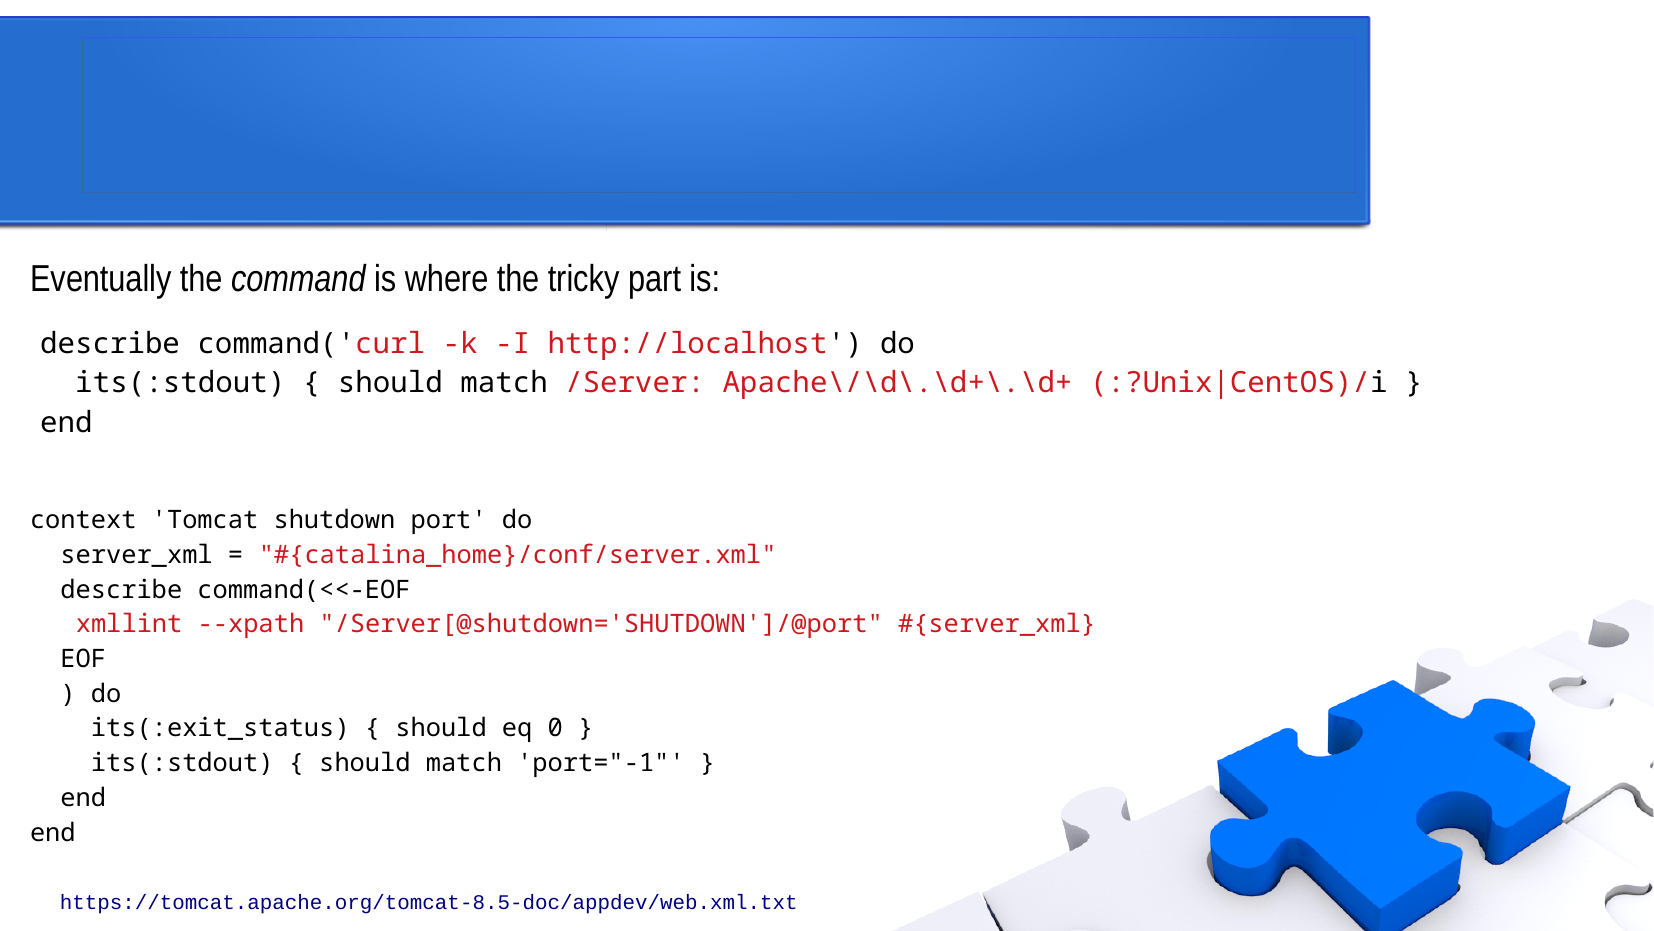

#
Eventually the command is where the tricky part is:
 describe command('curl -k -I http://localhost') do
 its(:stdout) { should match /Server: Apache\/\d\.\d+\.\d+ (:?Unix|CentOS)/i }
 end
context 'Tomcat shutdown port' do
 server_xml = "#{catalina_home}/conf/server.xml"
 describe command(<<-EOF
 xmllint --xpath "/Server[@shutdown='SHUTDOWN']/@port" #{server_xml}
 EOF
 ) do
 its(:exit_status) { should eq 0 }
 its(:stdout) { should match 'port="-1"' }
 end
end
https://tomcat.apache.org/tomcat-8.5-doc/appdev/web.xml.txt